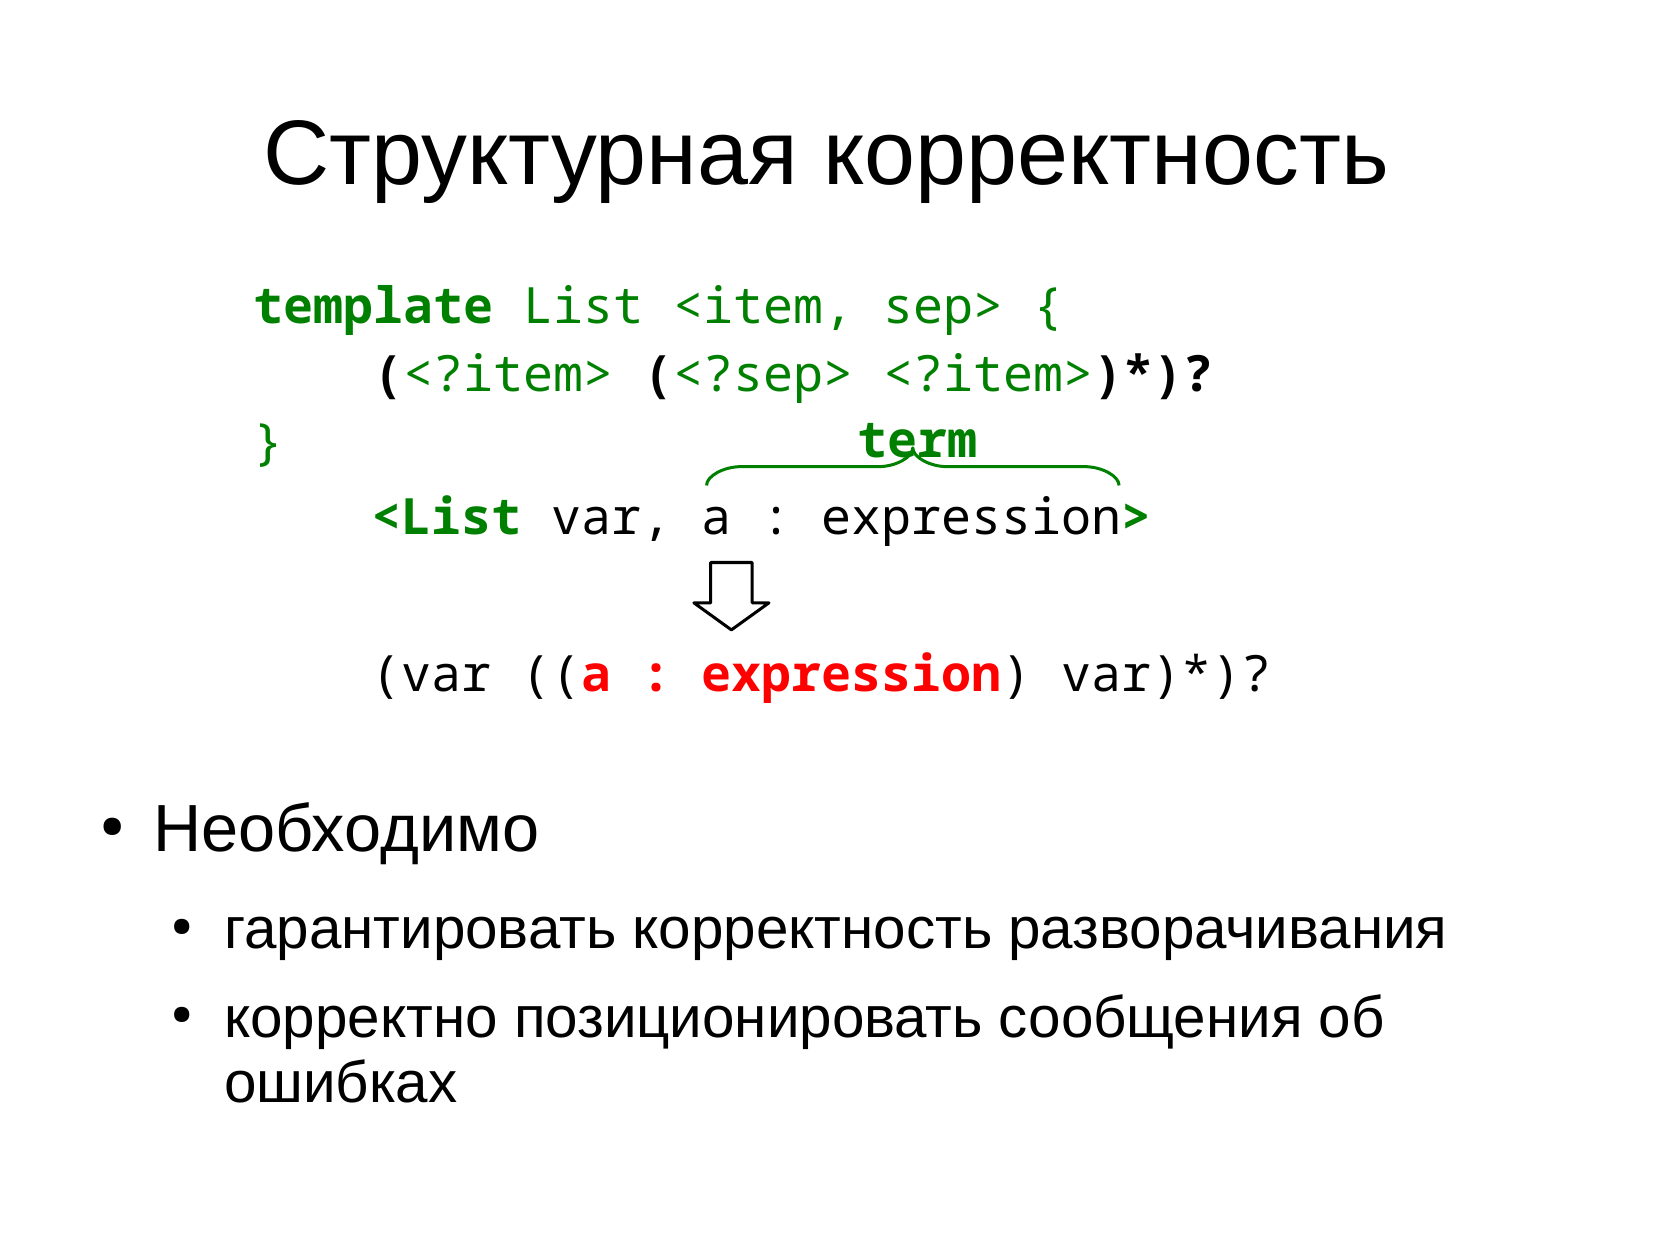

# Структурная корректность
template List <item, sep> {
 (<?item> (<?sep> <?item>)*)?
}
term
<List var, a : expression>
(var ((a : expression) var)*)?
Необходимо
гарантировать корректность разворачивания
корректно позиционировать сообщения об ошибках